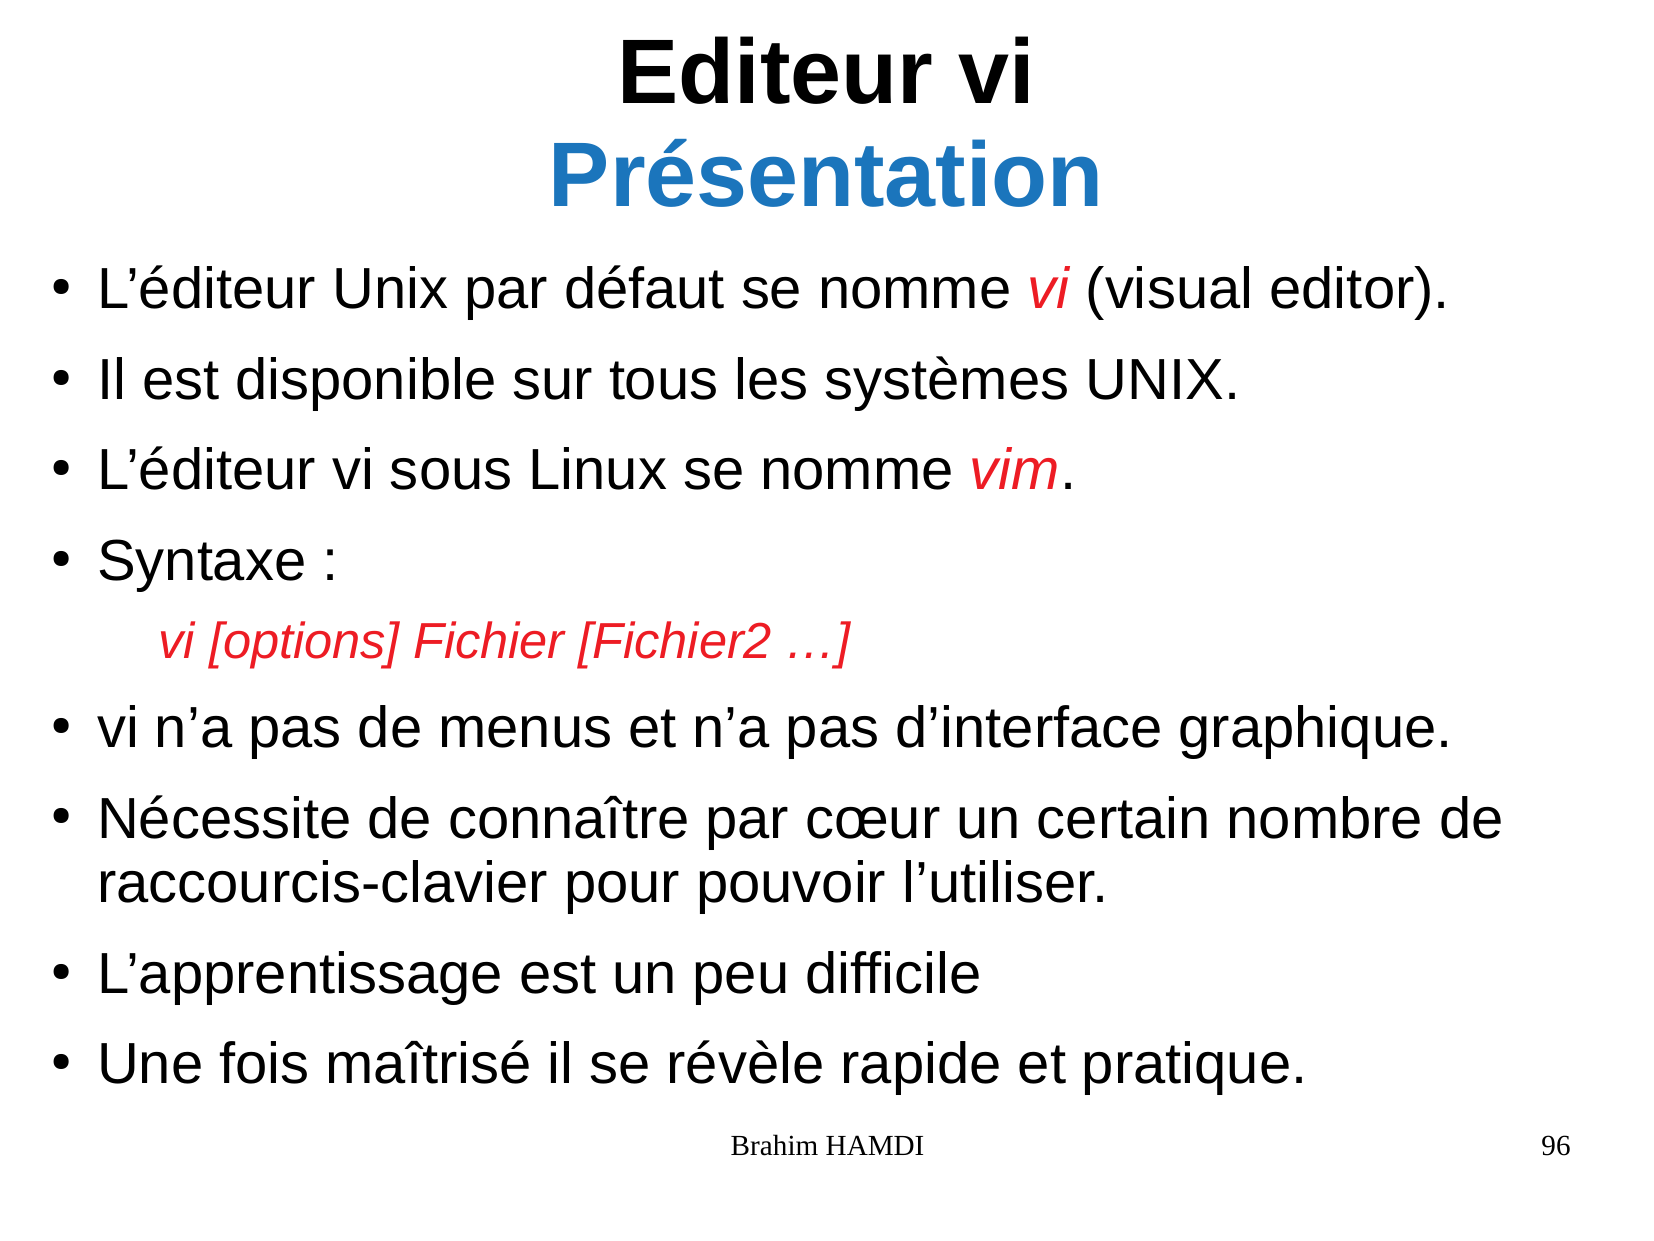

# Editeur vi Présentation
L’éditeur Unix par défaut se nomme vi (visual editor).
Il est disponible sur tous les systèmes UNIX.
L’éditeur vi sous Linux se nomme vim.
Syntaxe :
vi [options] Fichier [Fichier2 …]
vi n’a pas de menus et n’a pas d’interface graphique.
Nécessite de connaître par cœur un certain nombre de raccourcis-clavier pour pouvoir l’utiliser.
L’apprentissage est un peu difficile
Une fois maîtrisé il se révèle rapide et pratique.
Brahim HAMDI
96